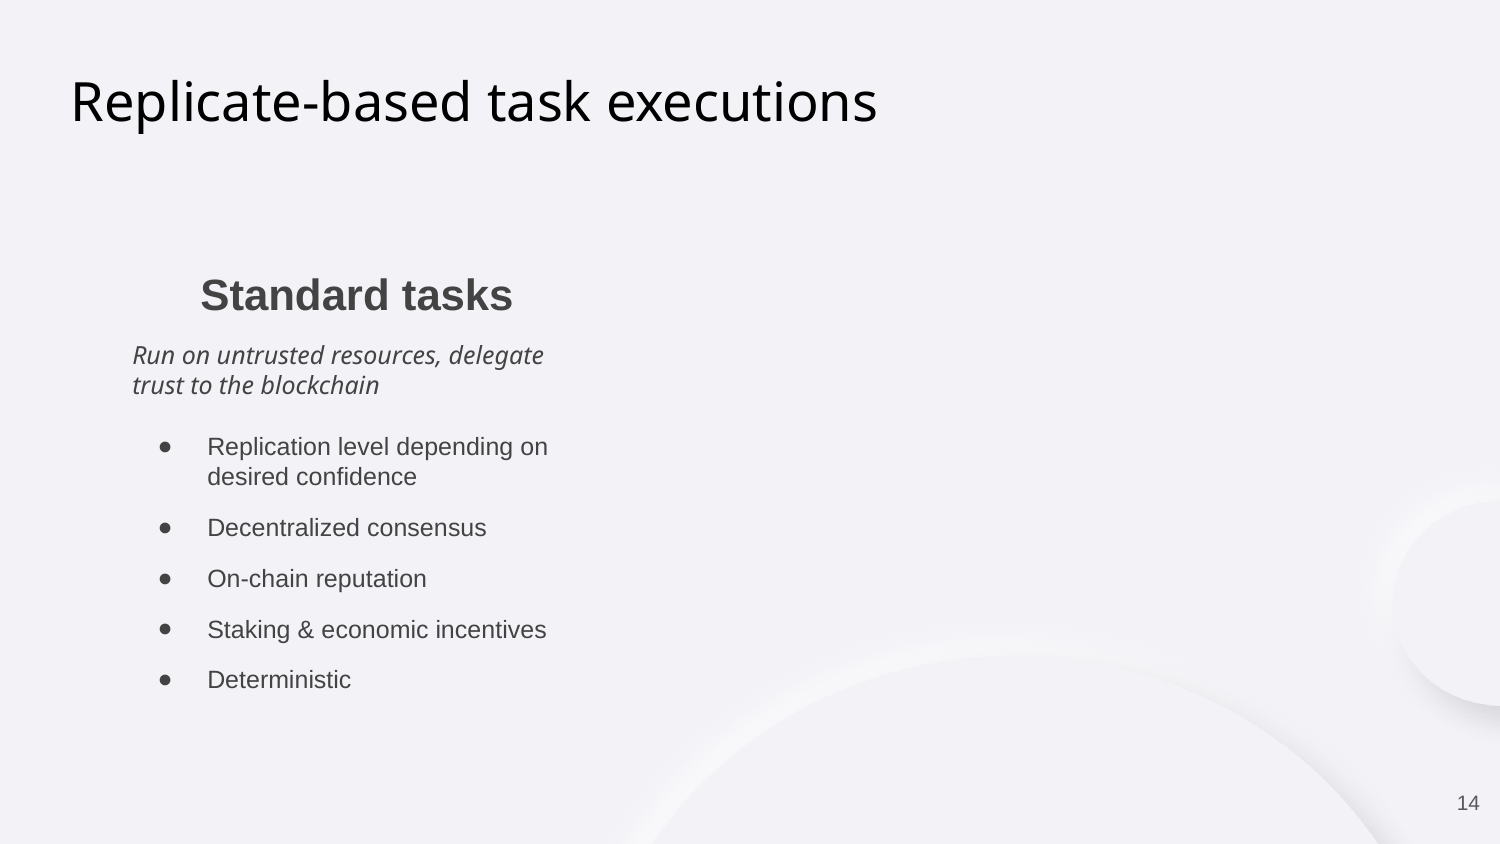

Replicate-based task executions
Standard tasks
Run on untrusted resources, delegate trust to the blockchain
Replication level depending on desired confidence
Decentralized consensus
On-chain reputation
Staking & economic incentives
Deterministic